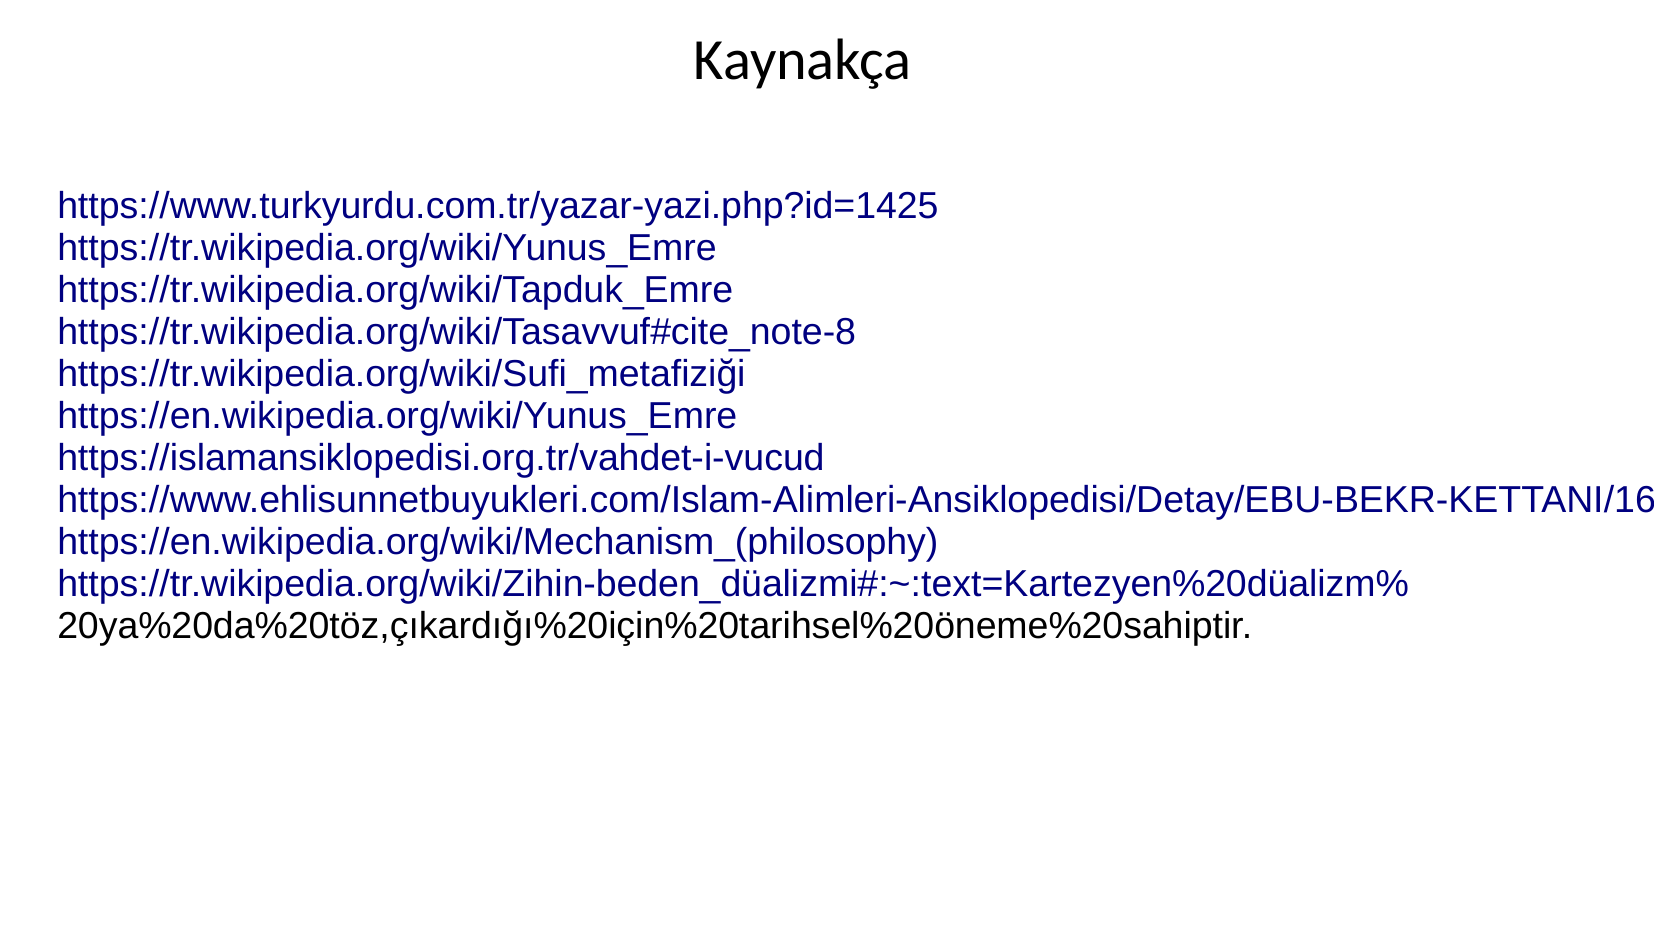

Kaynakça
https://www.turkyurdu.com.tr/yazar-yazi.php?id=1425
https://tr.wikipedia.org/wiki/Yunus_Emre
https://tr.wikipedia.org/wiki/Tapduk_Emre
https://tr.wikipedia.org/wiki/Tasavvuf#cite_note-8
https://tr.wikipedia.org/wiki/Sufi_metafiziği
https://en.wikipedia.org/wiki/Yunus_Emre
https://islamansiklopedisi.org.tr/vahdet-i-vucud
https://www.ehlisunnetbuyukleri.com/Islam-Alimleri-Ansiklopedisi/Detay/EBU-BEKR-KETTANI/1658
https://en.wikipedia.org/wiki/Mechanism_(philosophy)
https://tr.wikipedia.org/wiki/Zihin-beden_düalizmi#:~:text=Kartezyen%20düalizm%
20ya%20da%20töz,çıkardığı%20için%20tarihsel%20öneme%20sahiptir.